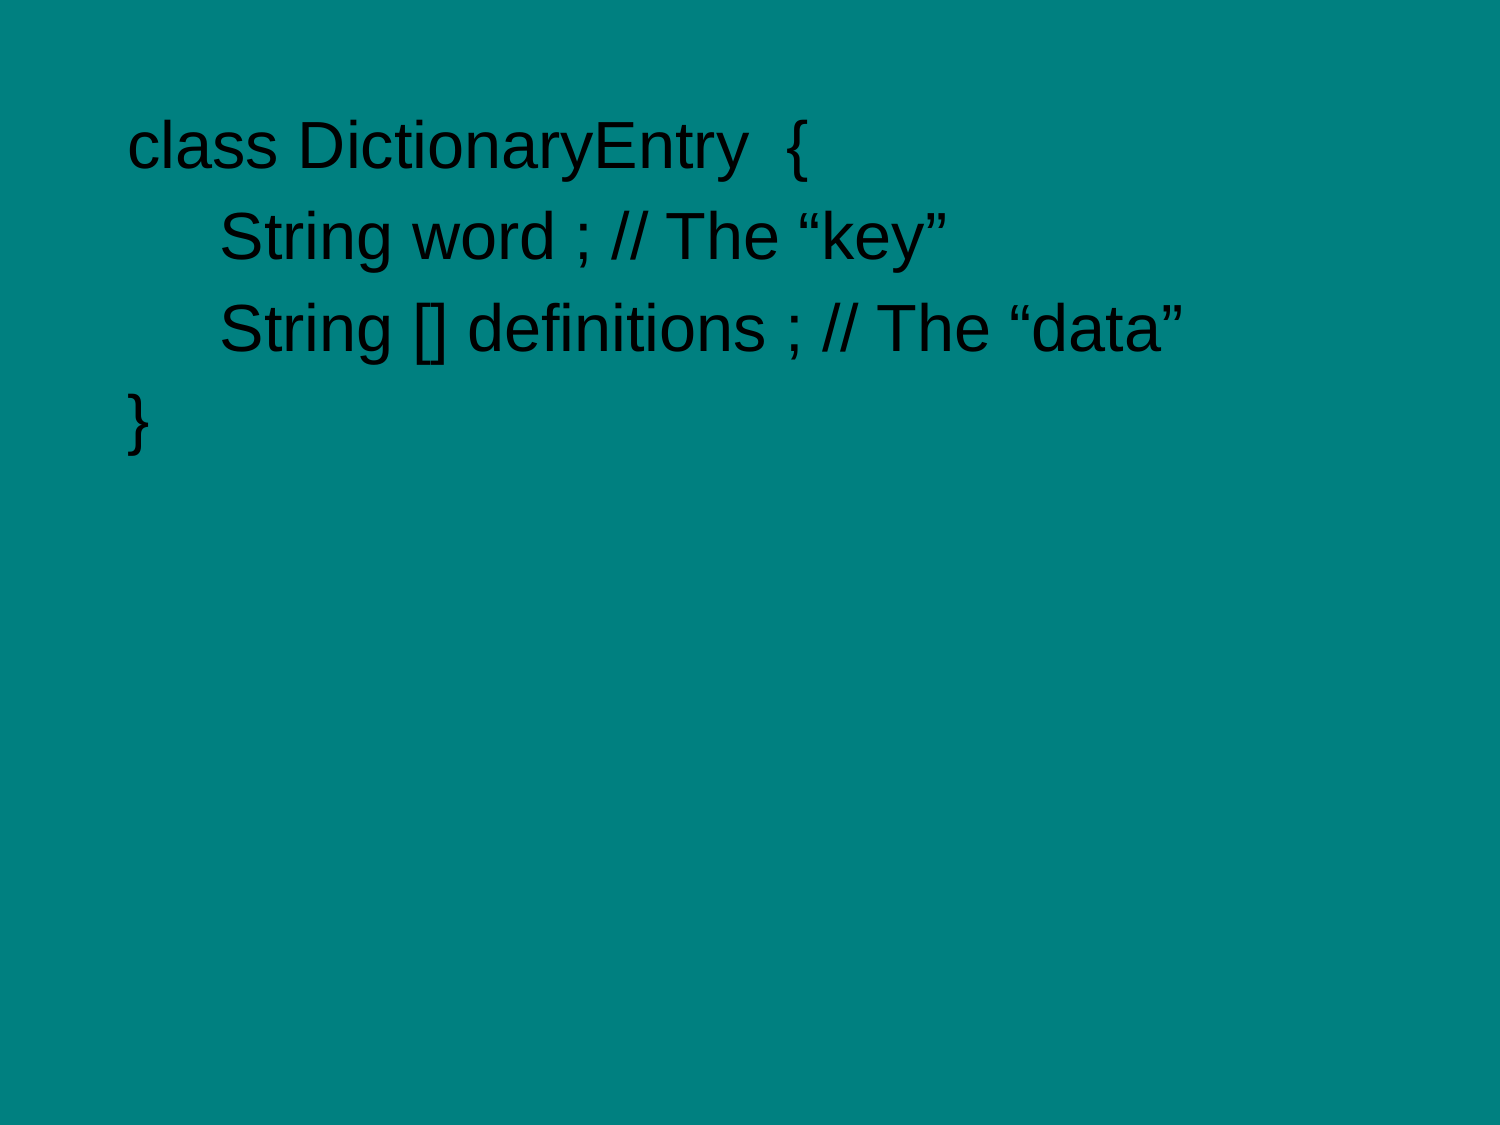

# class DictionaryEntry {
 String word ; // The “key”
 String [] definitions ; // The “data”
}